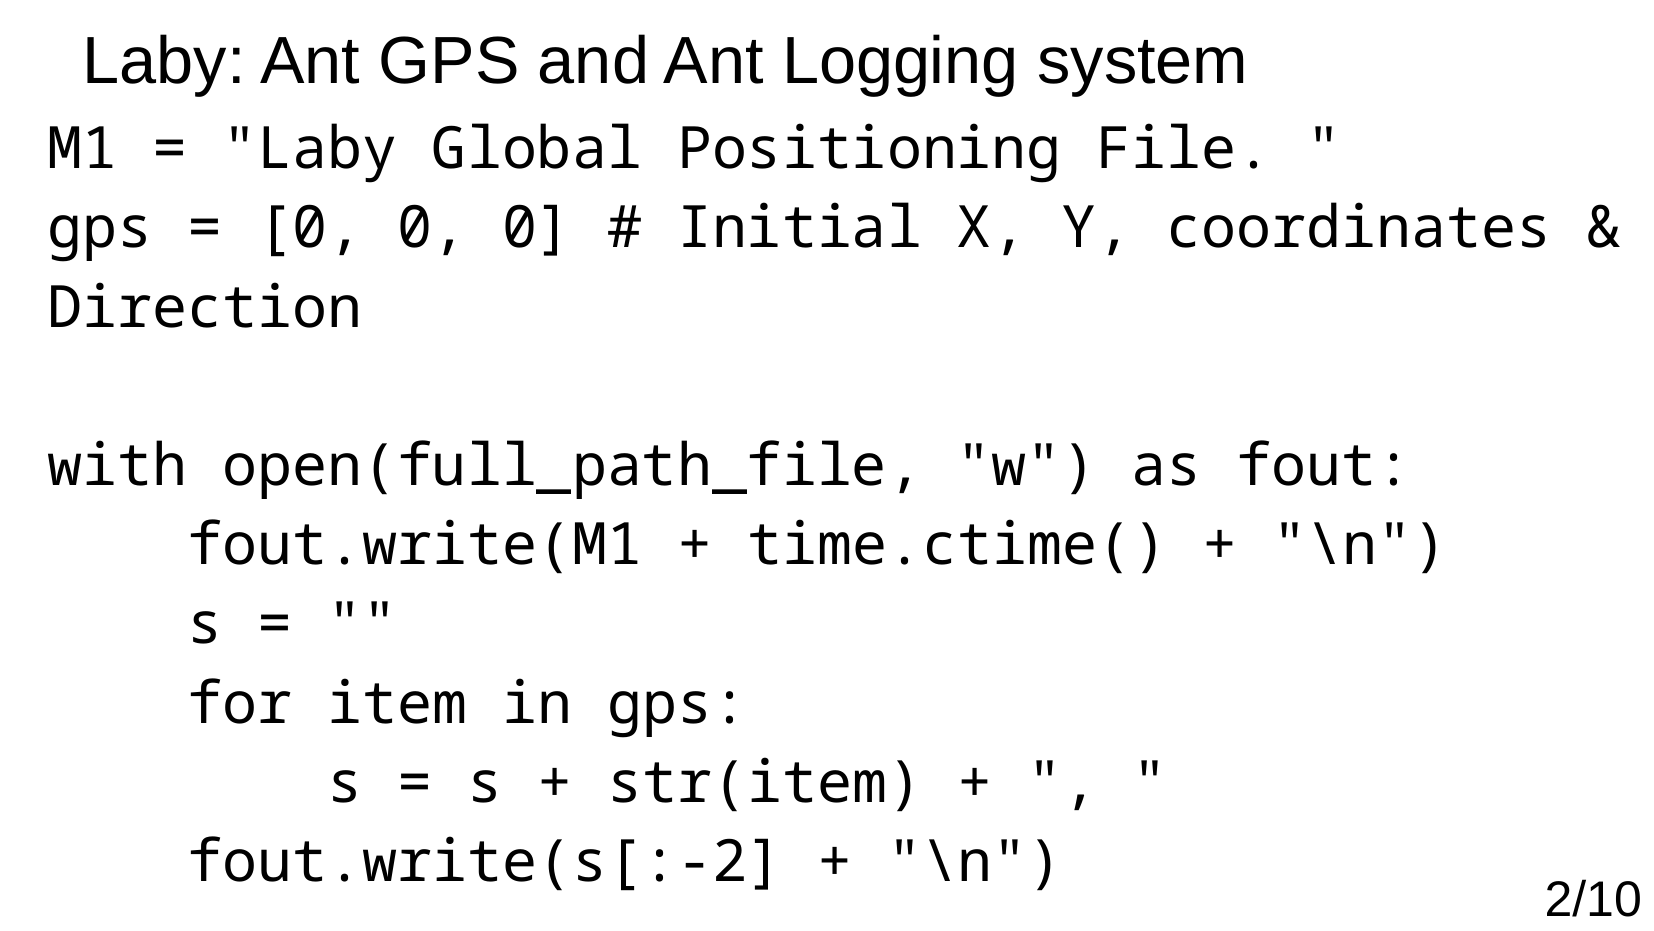

Laby: Ant GPS and Ant Logging system
# M1 = "Laby Global Positioning File. "
gps = [0, 0, 0] # Initial X, Y, coordinates & Direction
with open(full_path_file, "w") as fout:
 fout.write(M1 + time.ctime() + "\n")
 s = ""
 for item in gps:
 s = s + str(item) + ", "
 fout.write(s[:-2] + "\n")
$ cat /home/ian/laby_data/gps_data
Laby Global Positioning File. Tue May 12 08:51:16 2020
0, 0, 0
2/10